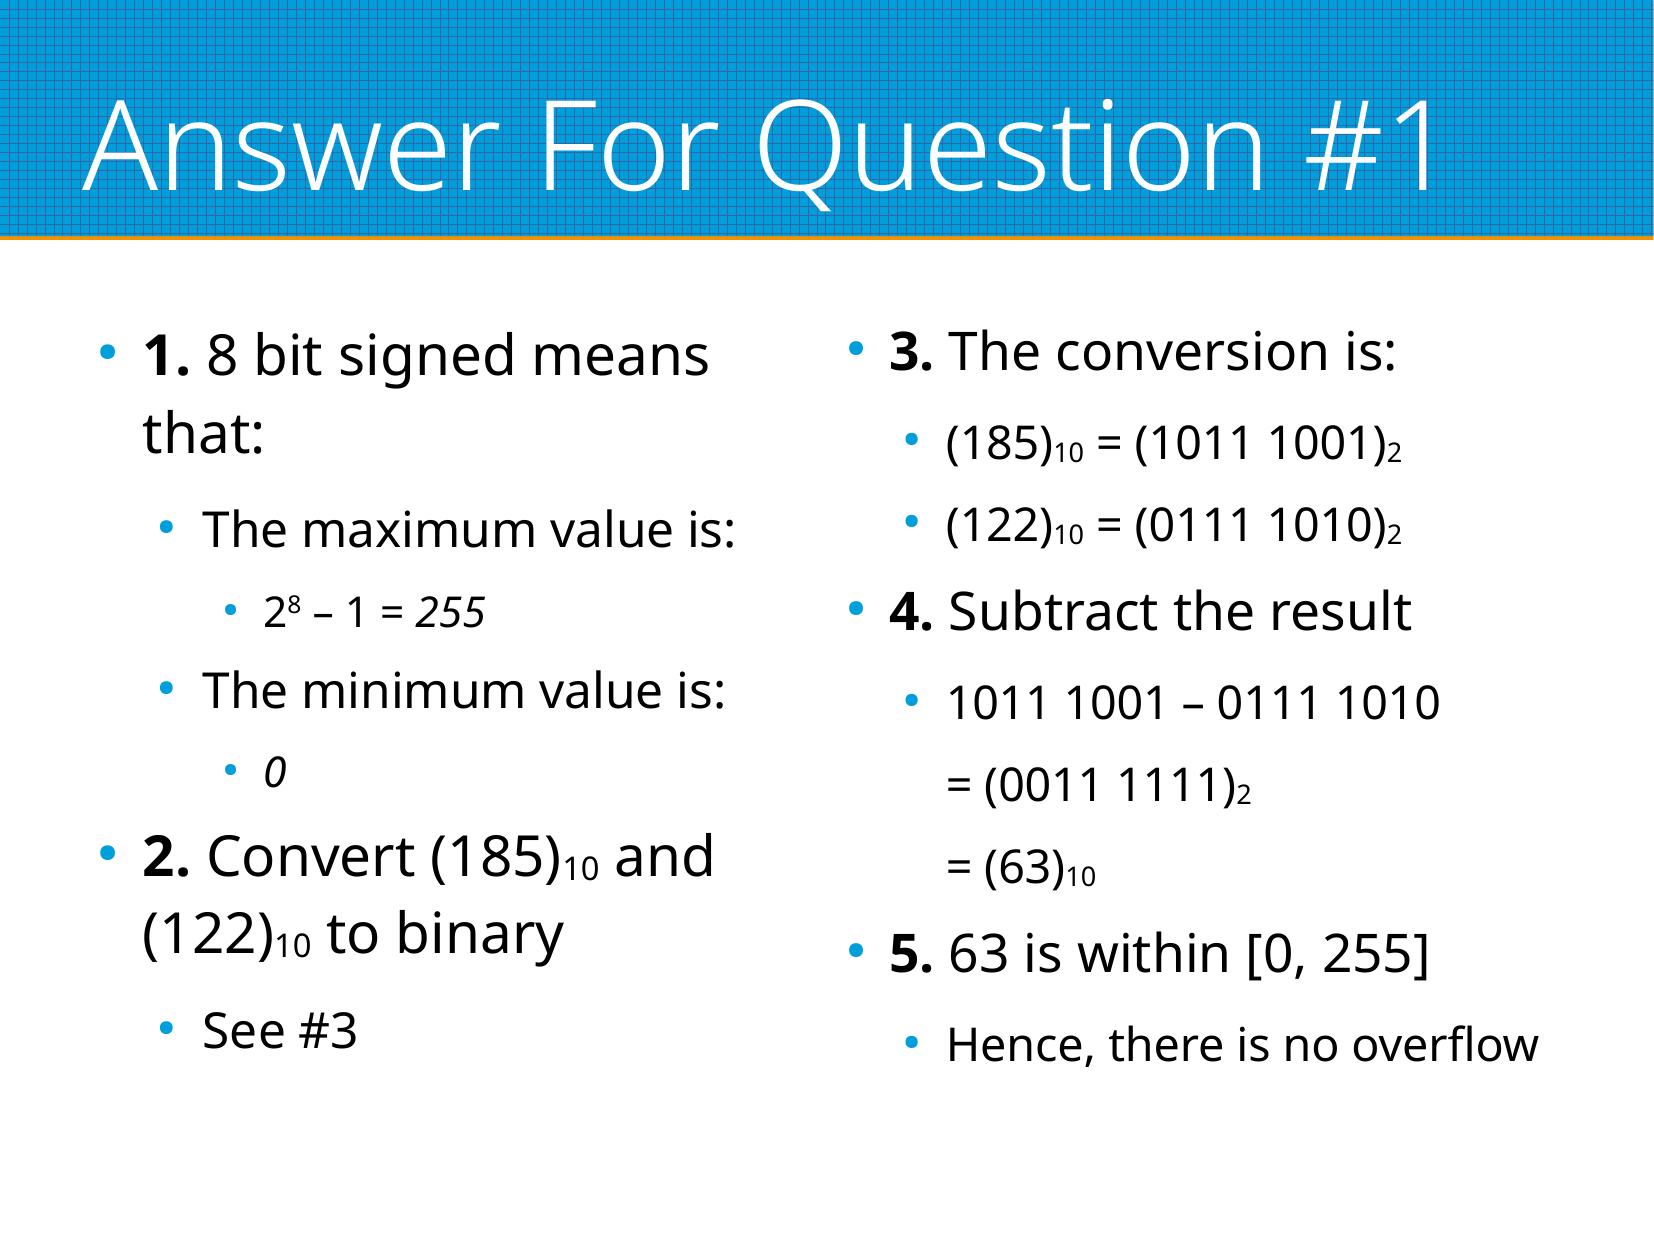

# Answer For Question #1
3. The conversion is:
(185)10 = (1011 1001)2
(122)10 = (0111 1010)2
4. Subtract the result
1011 1001 – 0111 1010
= (0011 1111)2
= (63)10
5. 63 is within [0, 255]
Hence, there is no overflow
1. 8 bit signed means that:
The maximum value is:
28 – 1 = 255
The minimum value is:
0
2. Convert (185)10 and (122)10 to binary
See #3